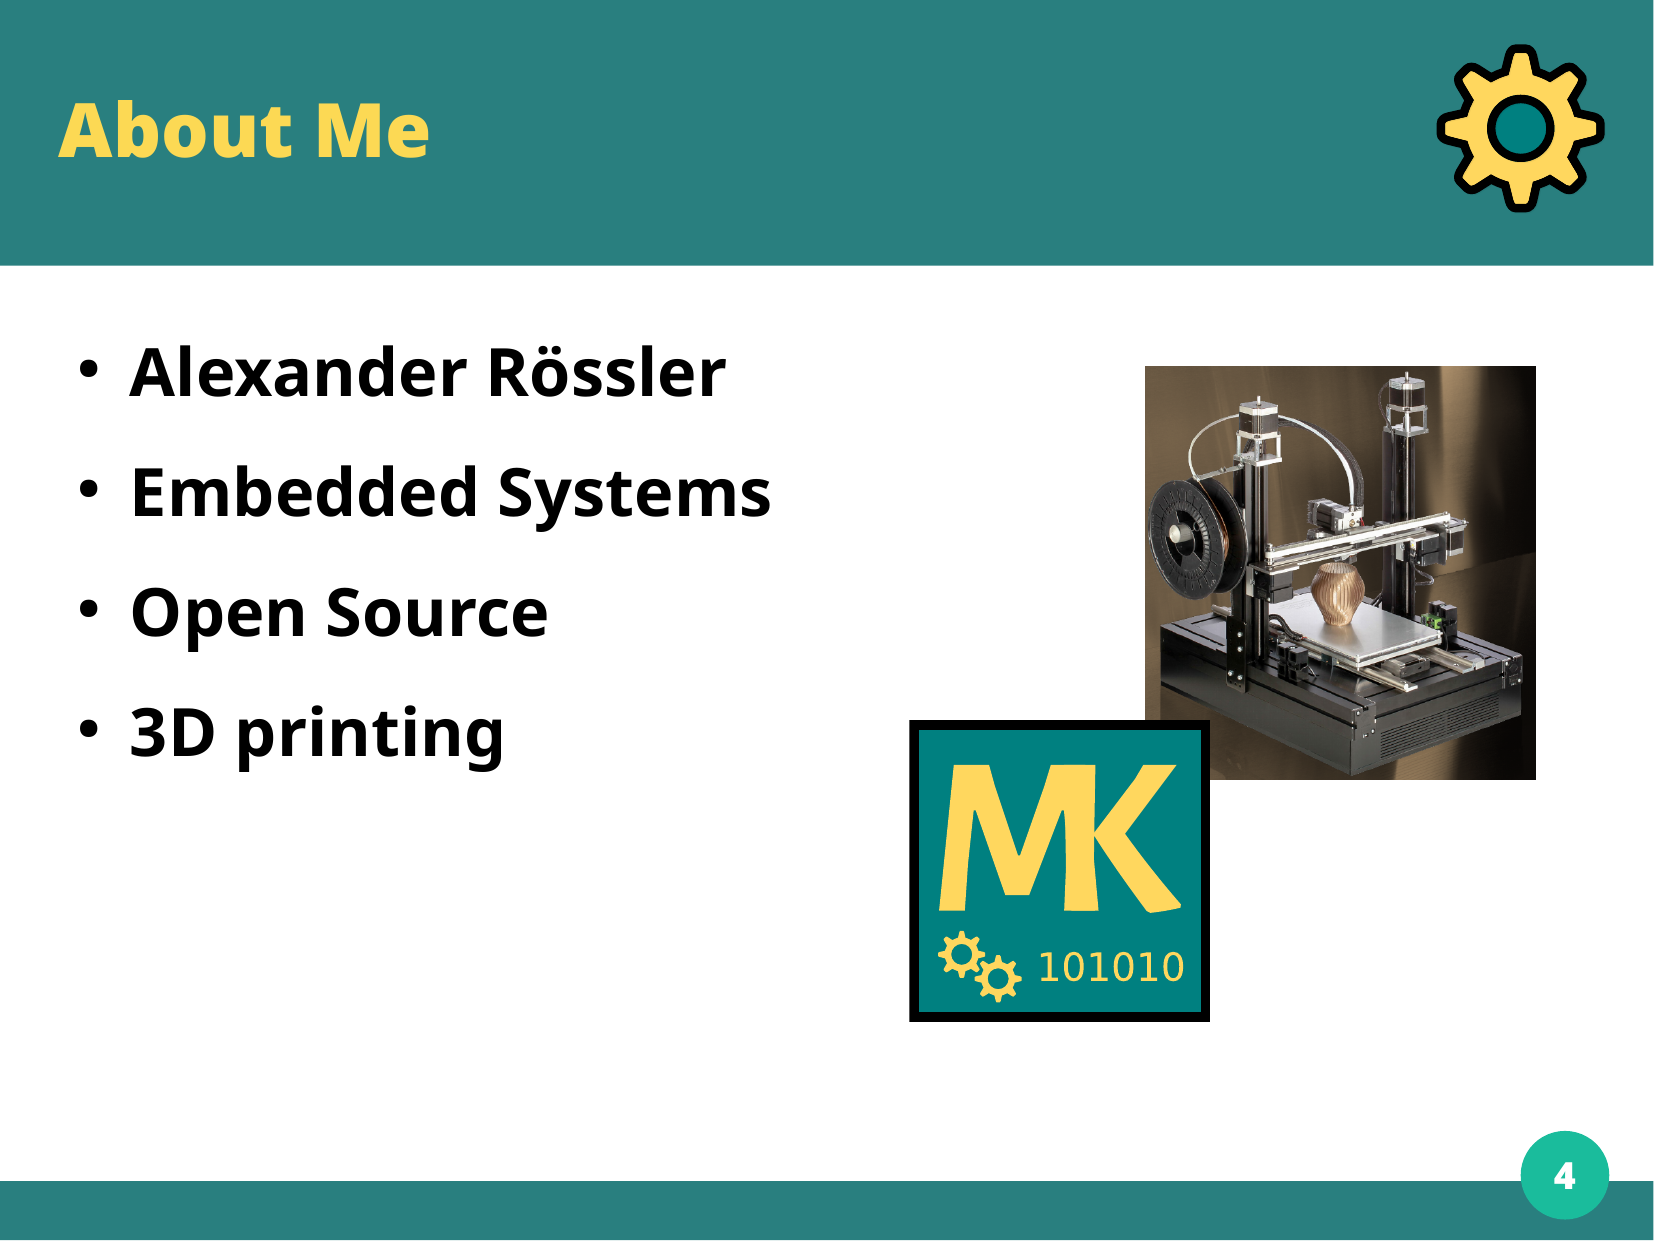

# About Me
Alexander Rössler
Embedded Systems
Open Source
3D printing
4